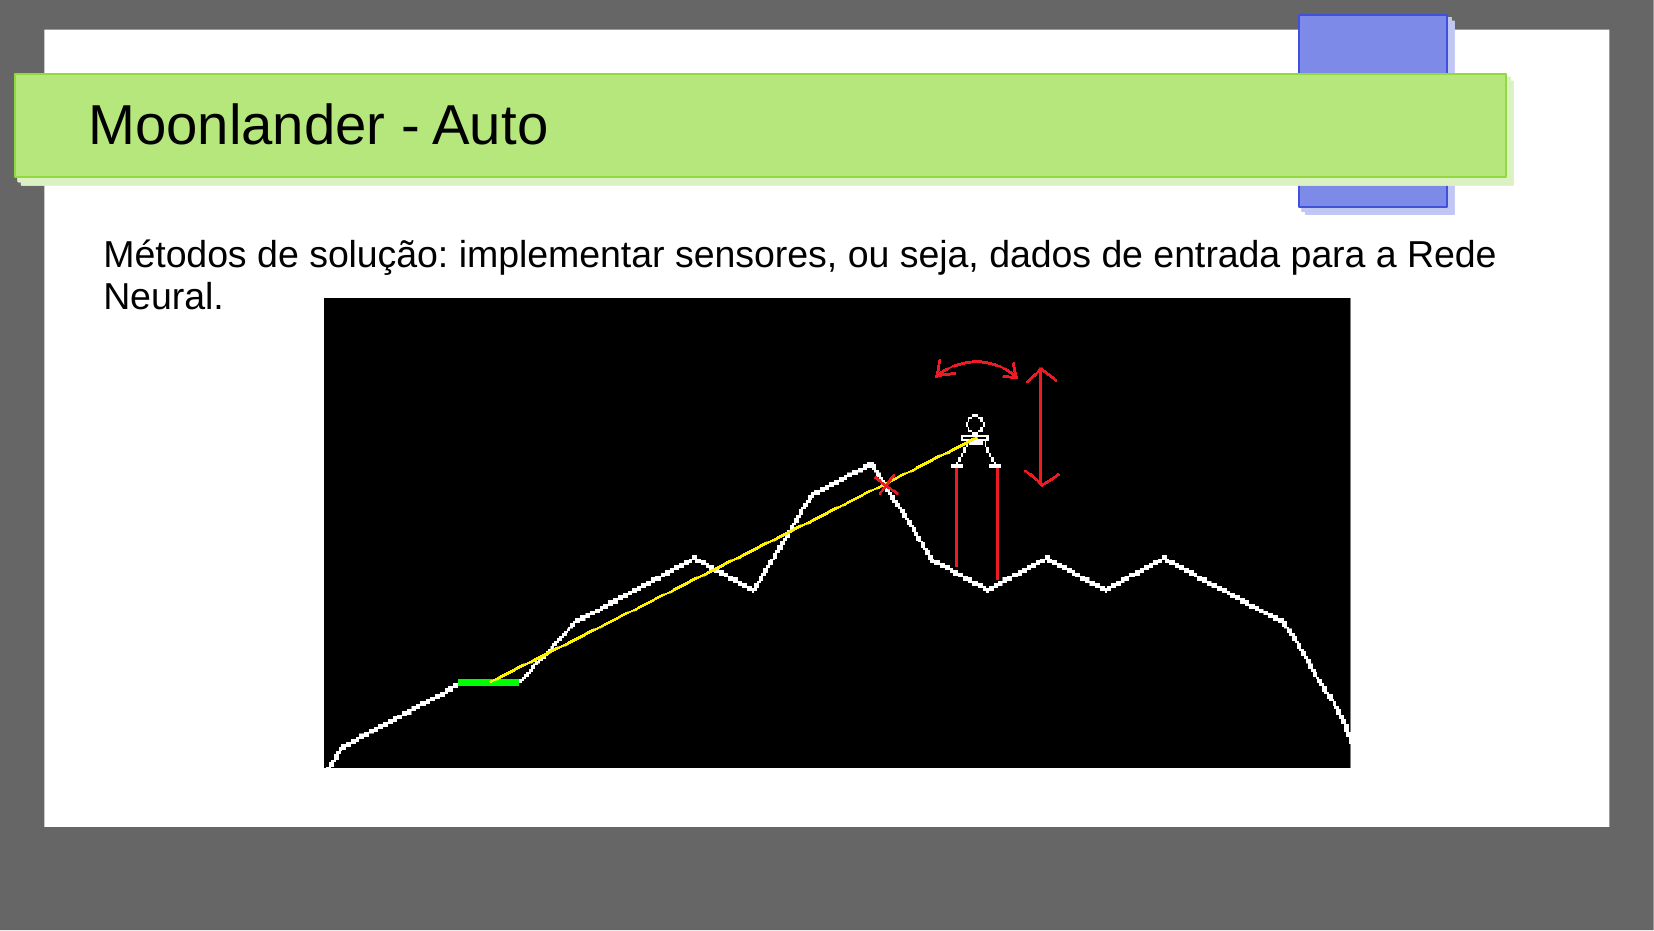

# Moonlander - Auto
Métodos de solução: implementar sensores, ou seja, dados de entrada para a Rede Neural.